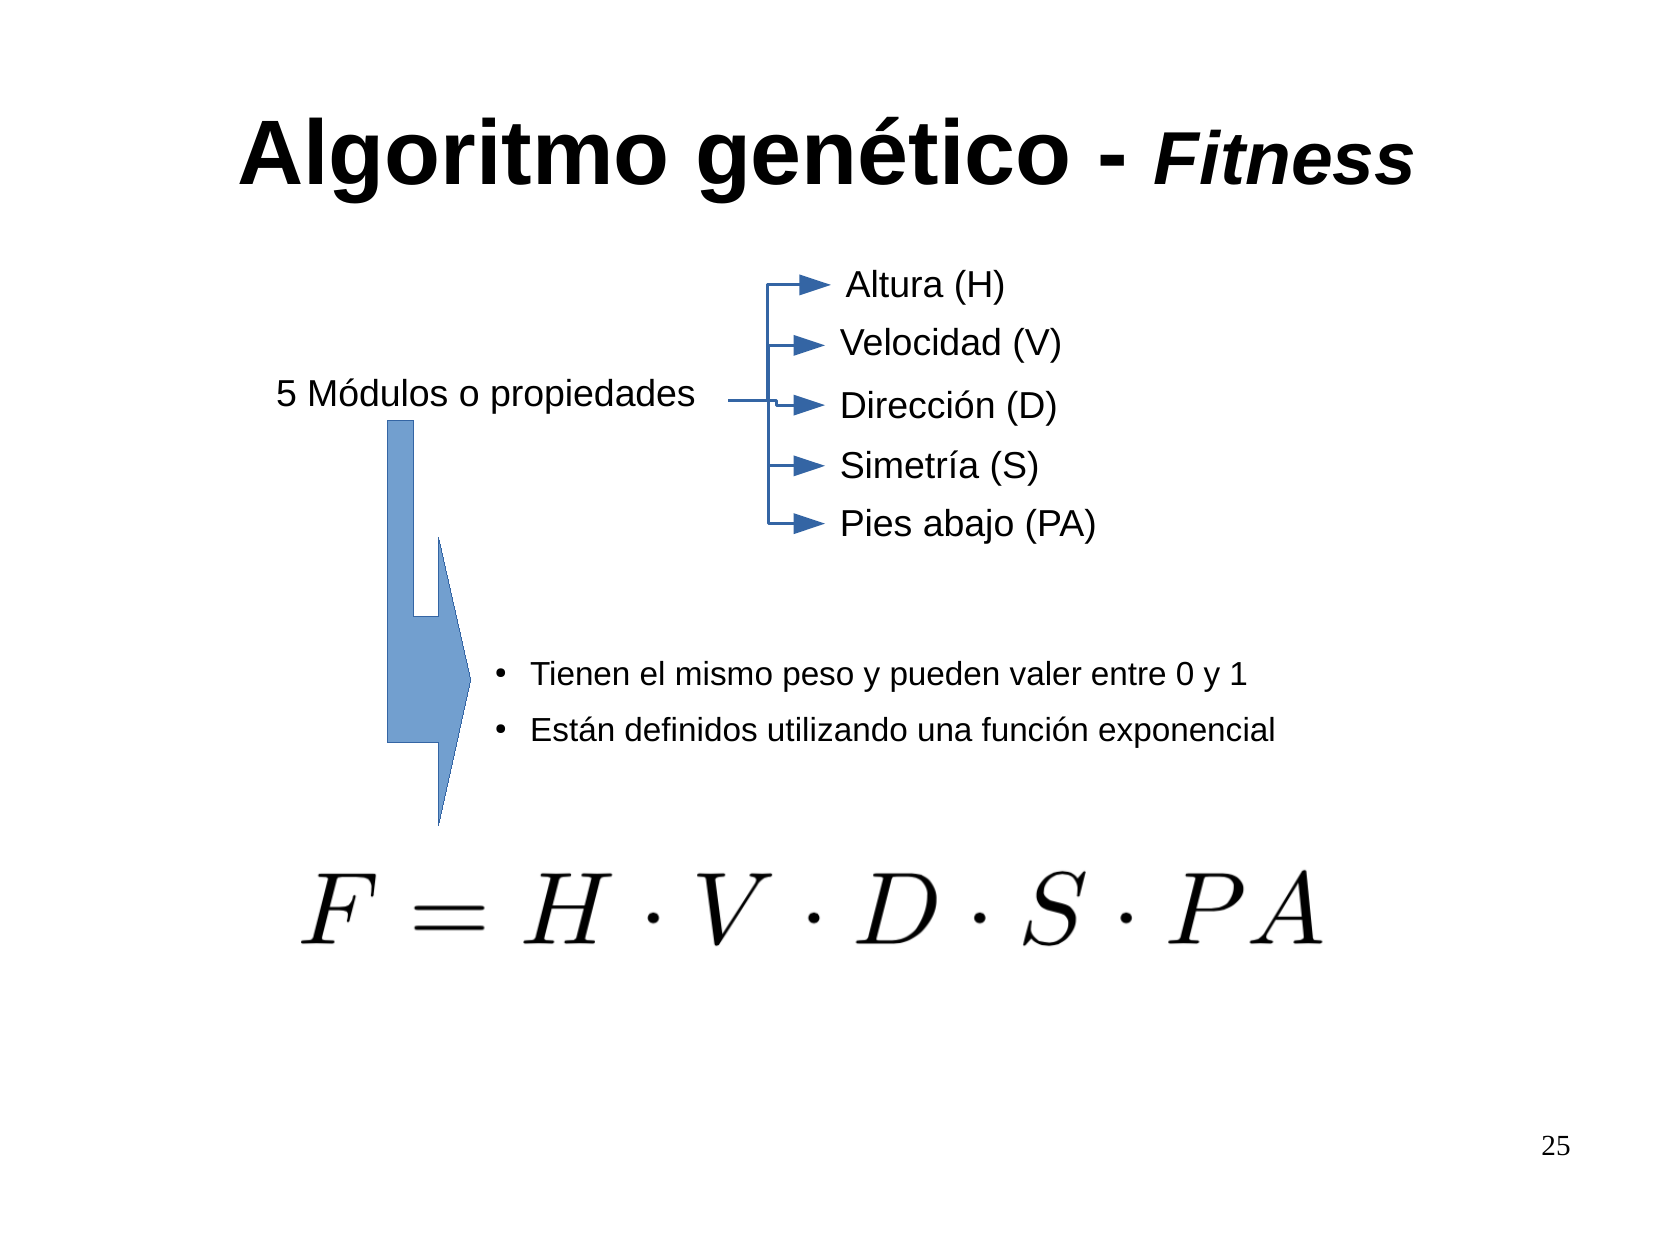

# Algoritmo genético - Fitness
Altura (H)
Velocidad (V)
5 Módulos o propiedades
Dirección (D)
Simetría (S)
Pies abajo (PA)
Tienen el mismo peso y pueden valer entre 0 y 1
Están definidos utilizando una función exponencial
25